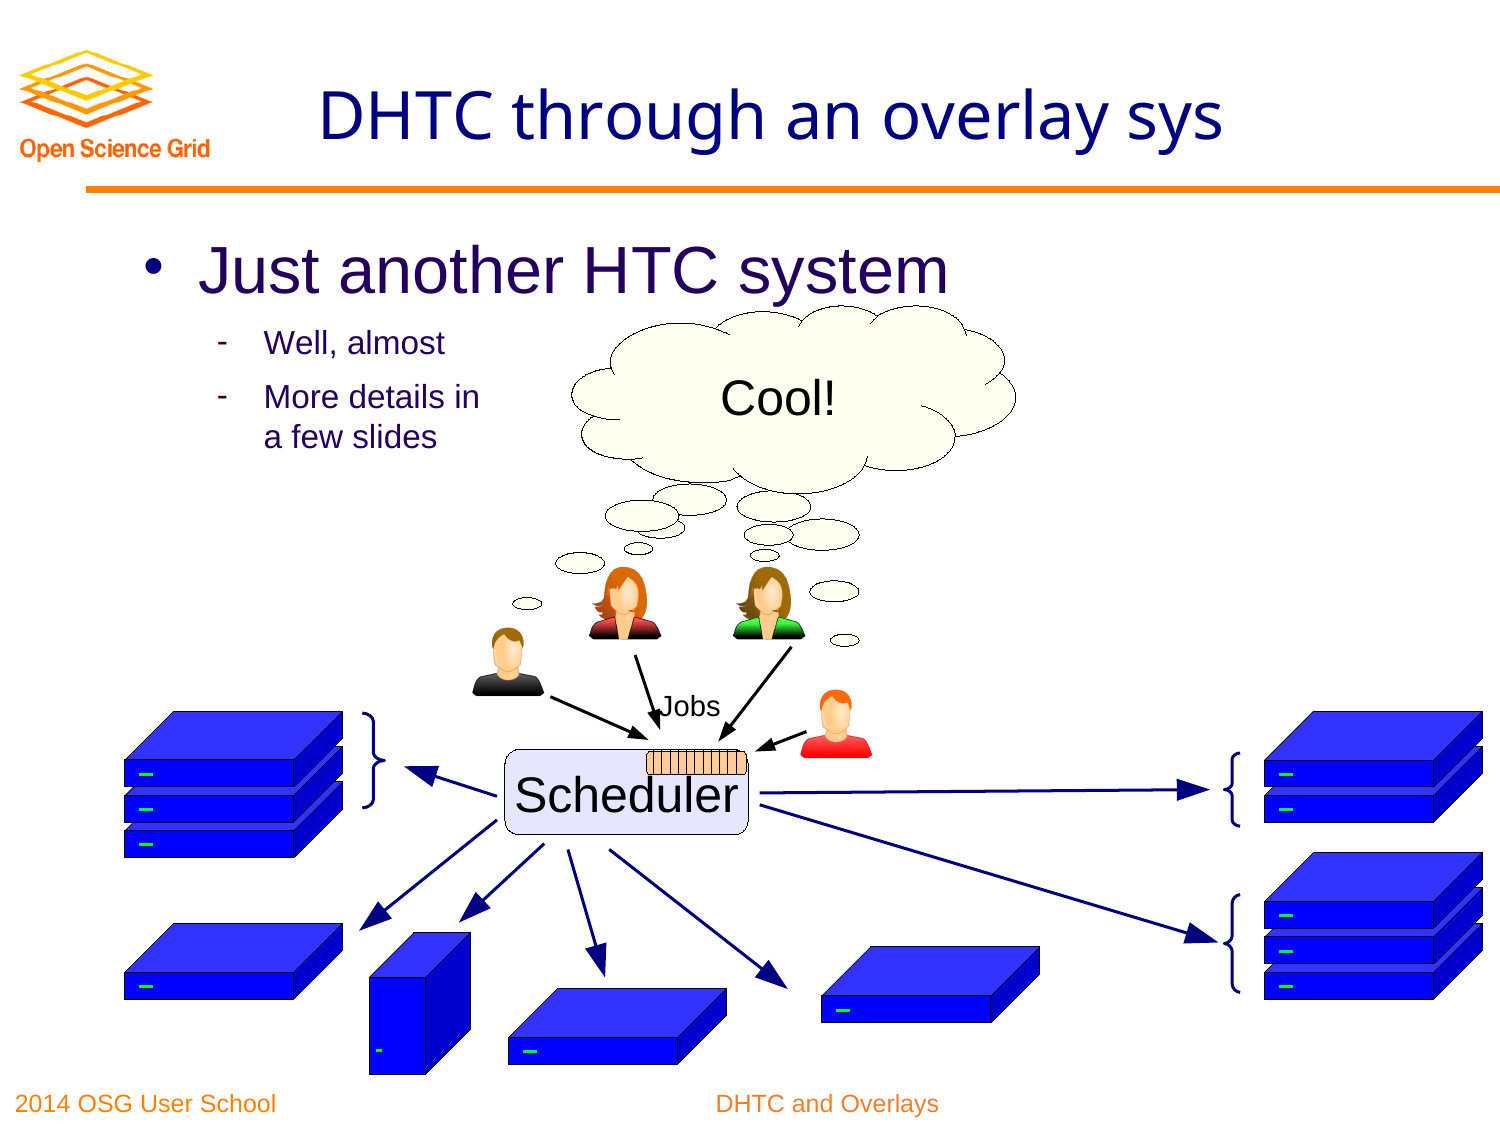

# DHTC through an overlay sys
Just another HTC system
Well, almost
More details in
a few slides
Cool!
Cool!
Cool!
Cool!
Jobs
Scheduler